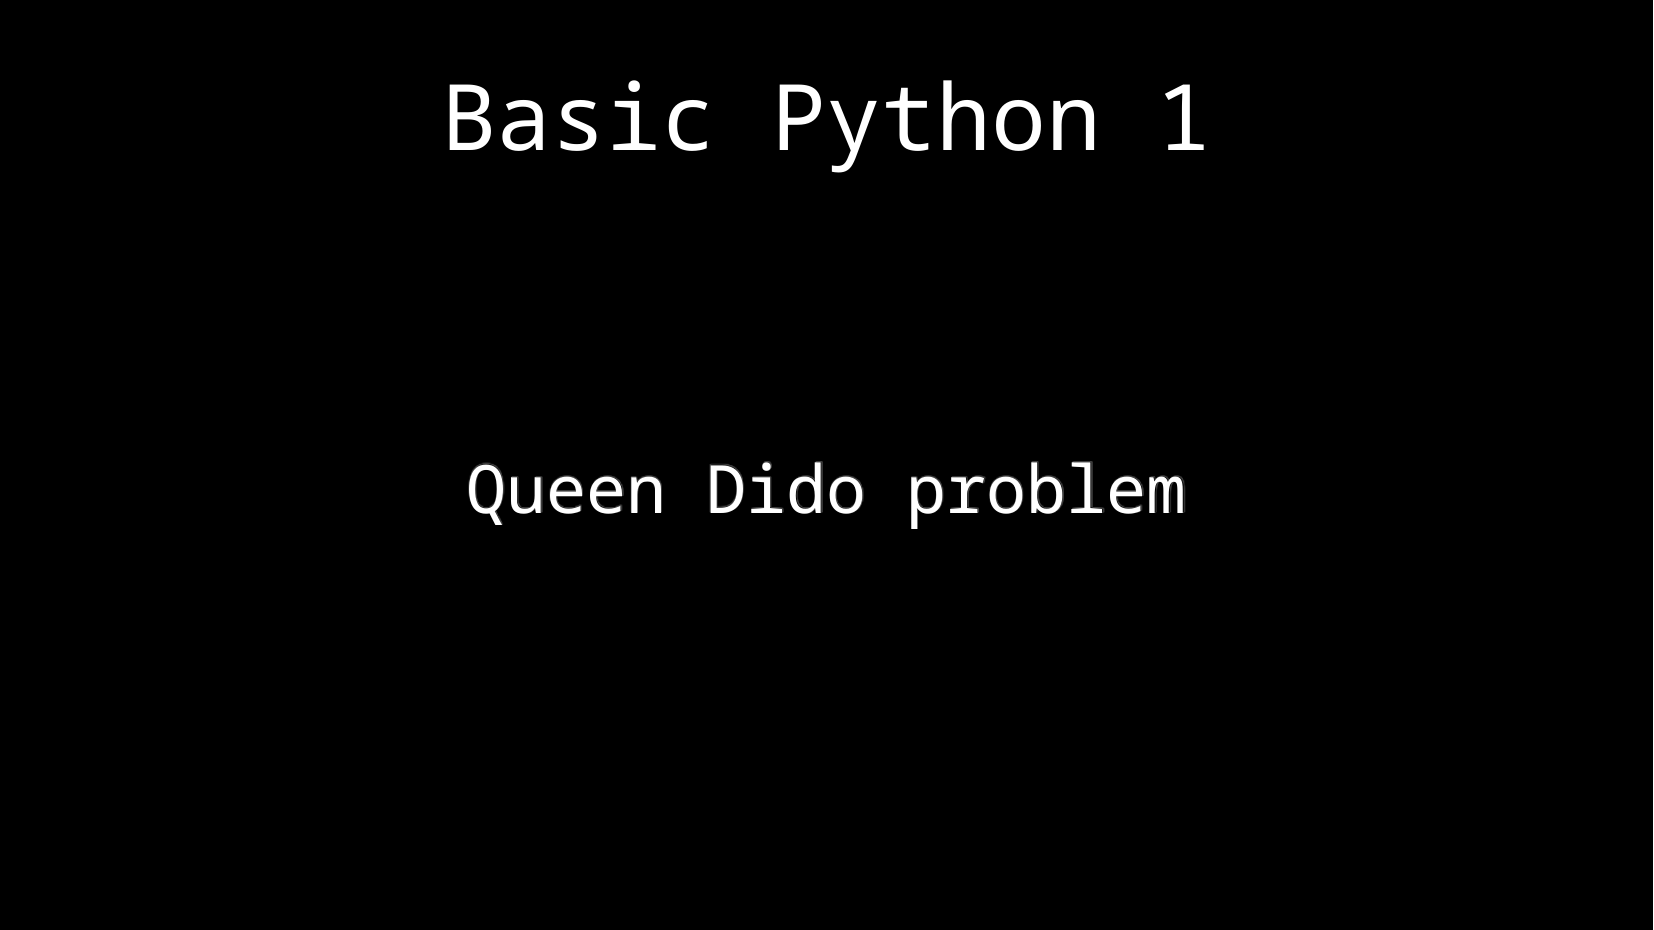

Basic Python 1
# Queen Dido problem